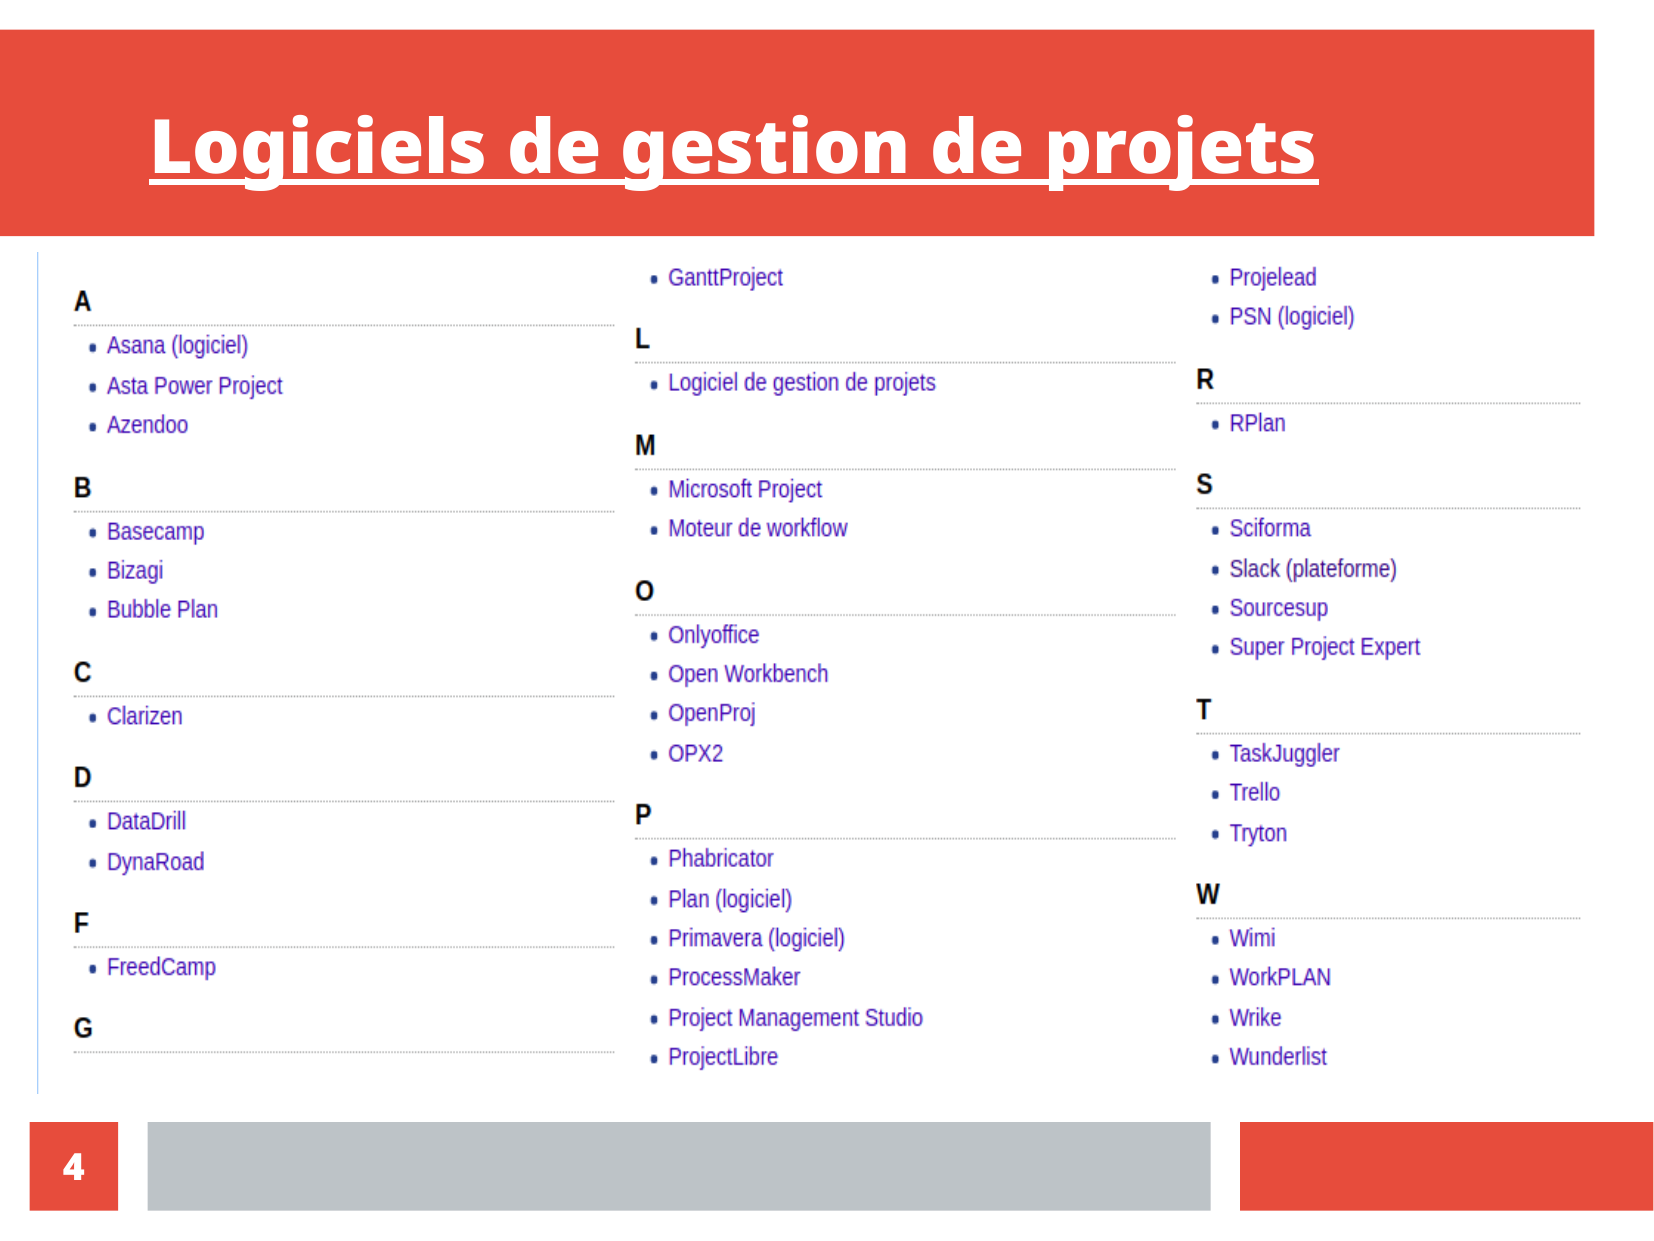

# Logiciels de gestion de projets
4